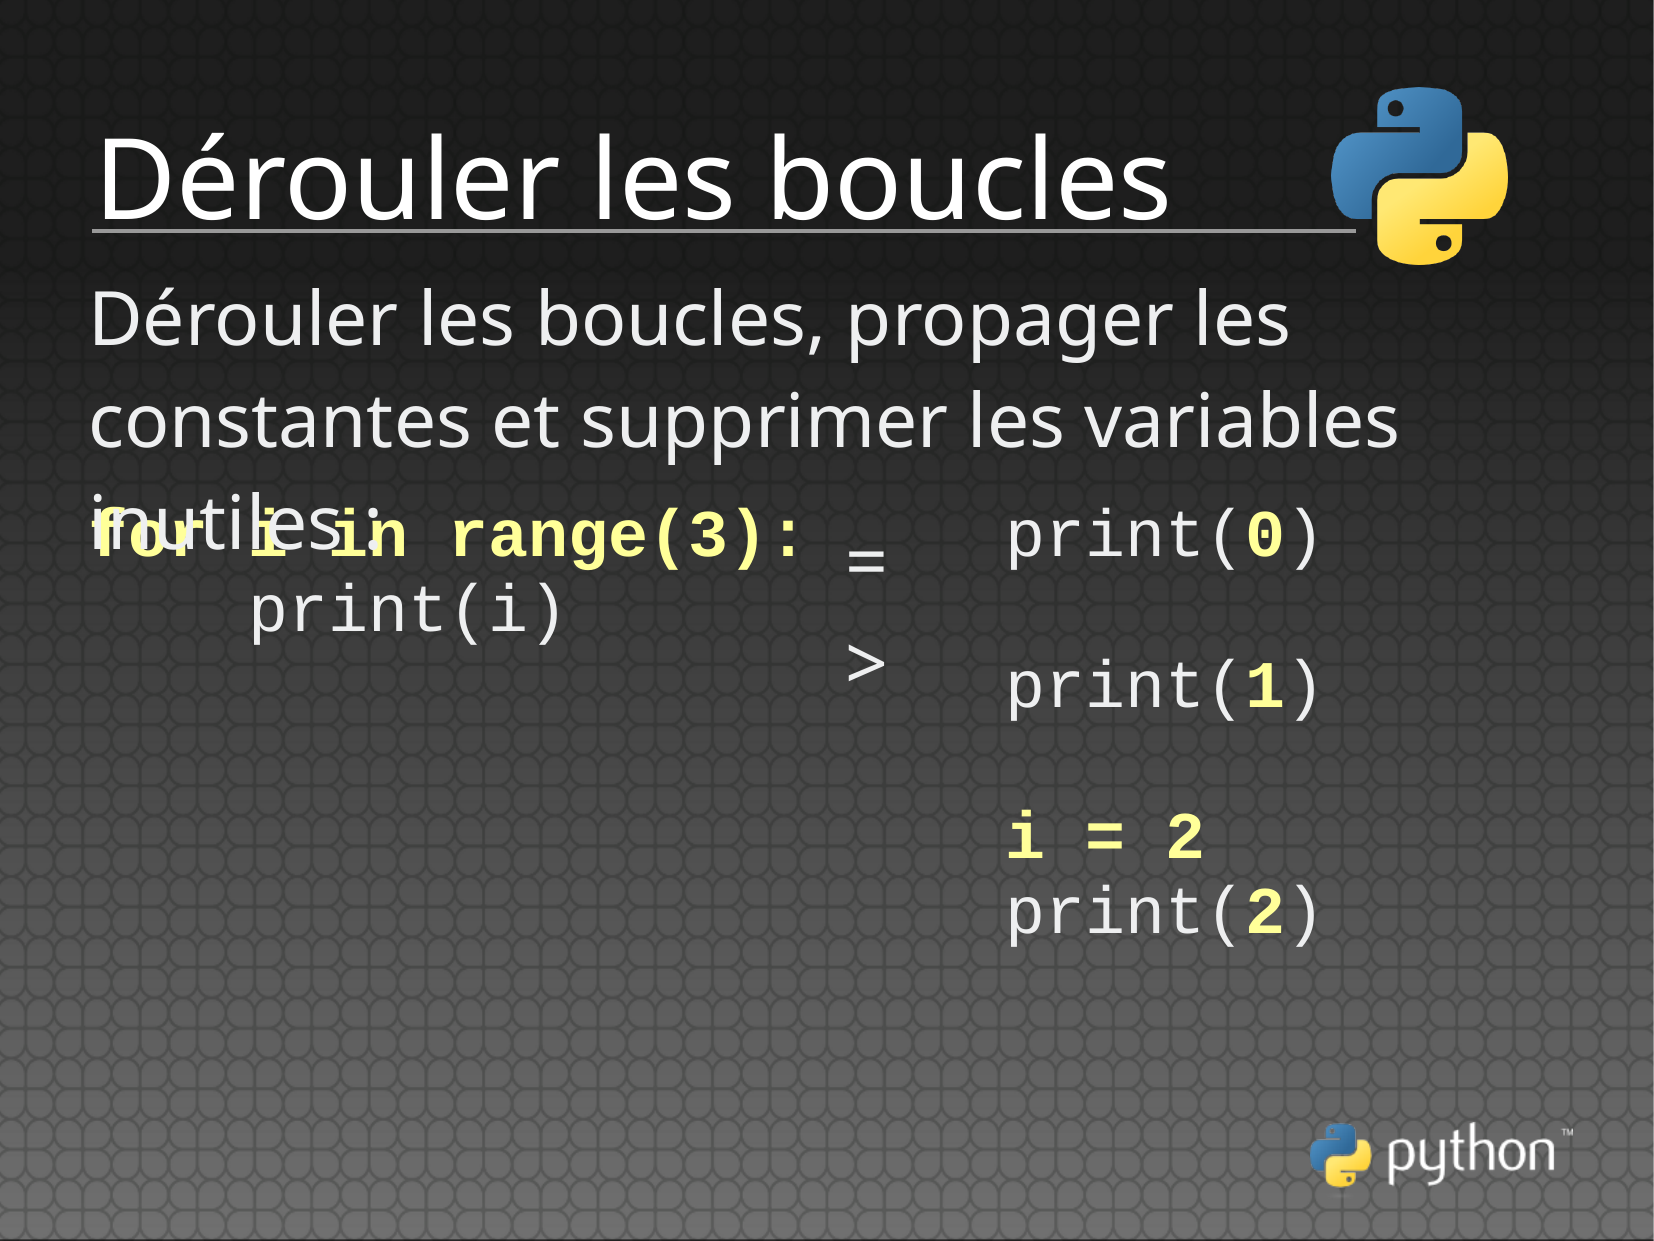

# Dérouler les boucles
Dérouler les boucles, propager les constantes et supprimer les variables inutiles :
for i in range(3):
 print(i)
=>
print(0)
print(1)
i = 2
print(2)